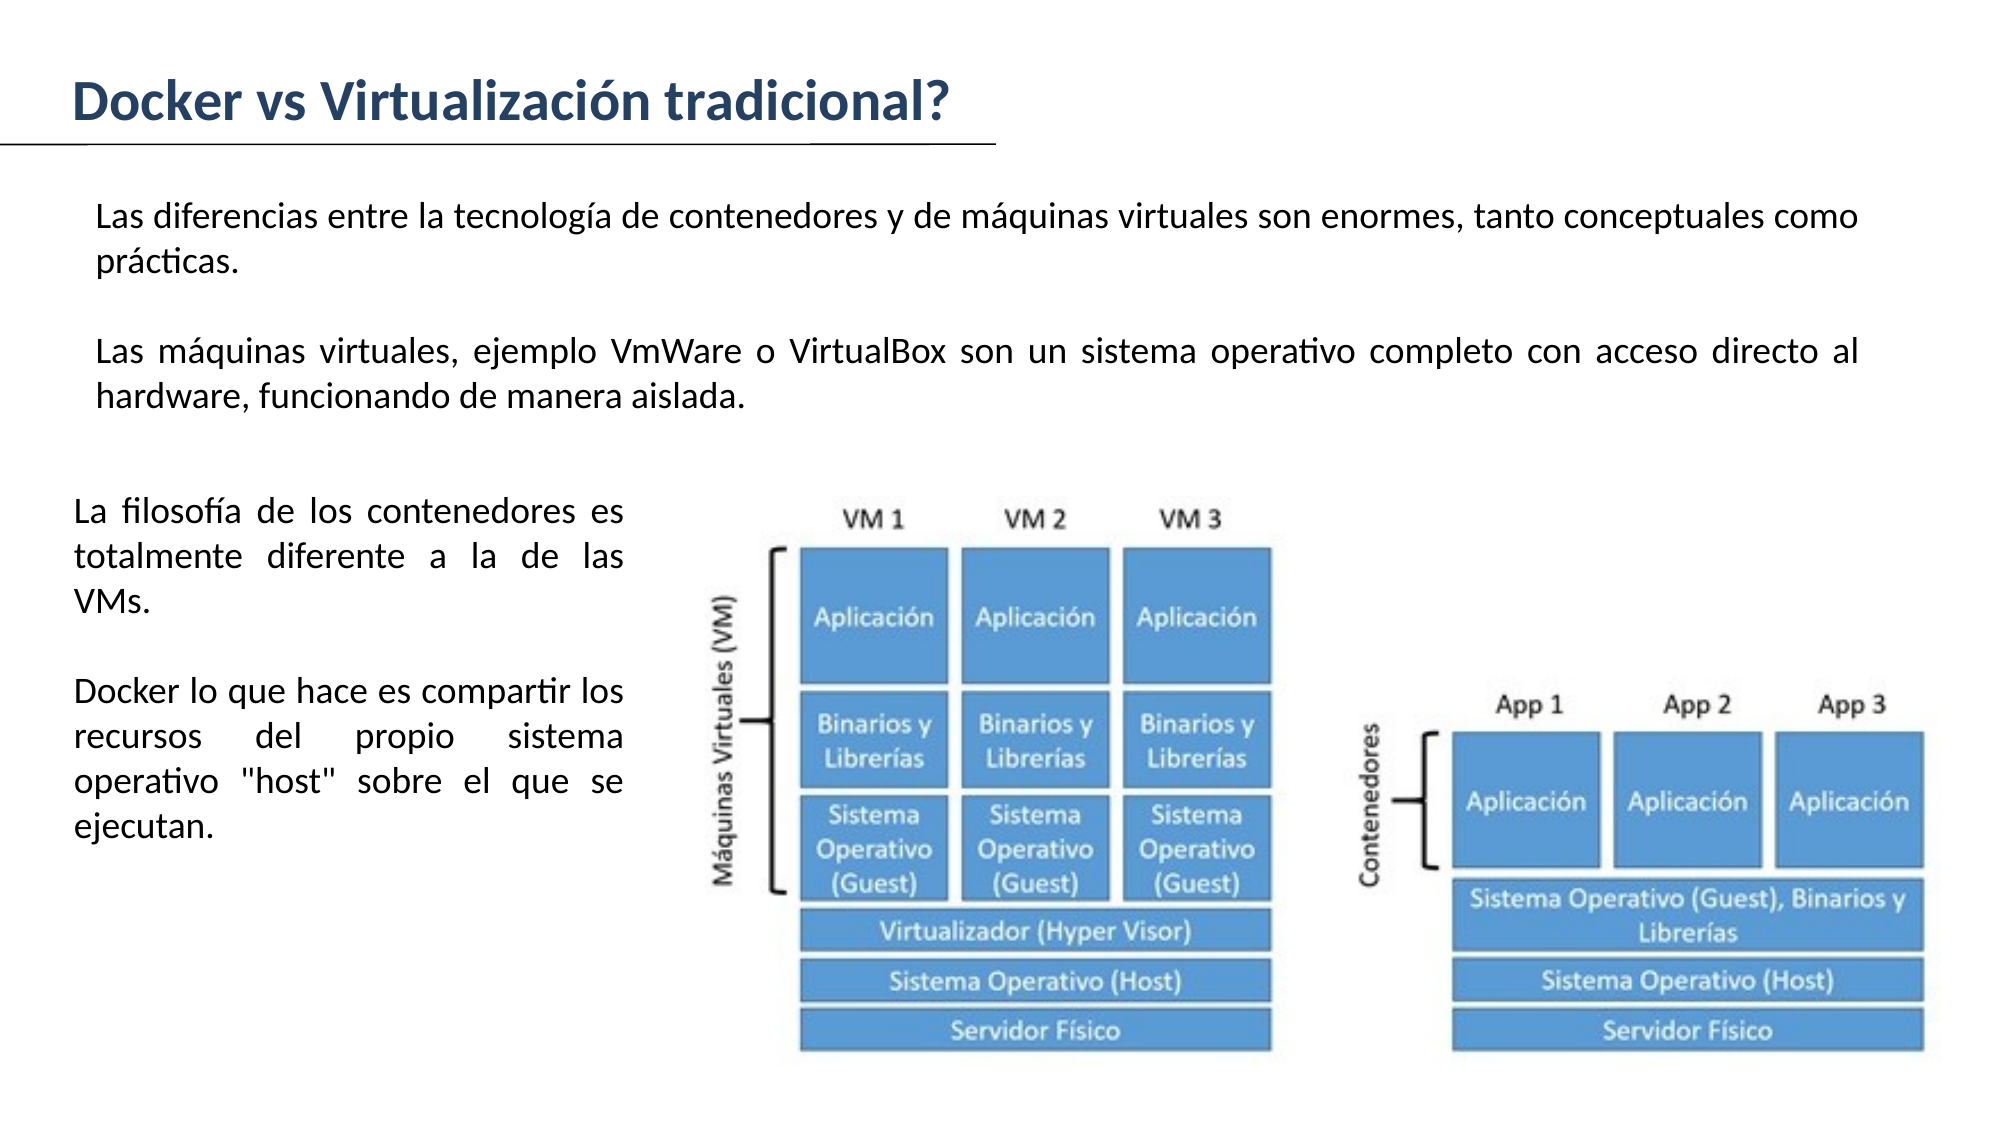

Docker vs Virtualización tradicional?
Las diferencias entre la tecnología de contenedores y de máquinas virtuales son enormes, tanto conceptuales como prácticas.
Las máquinas virtuales, ejemplo VmWare o VirtualBox son un sistema operativo completo con acceso directo al hardware, funcionando de manera aislada.
La filosofía de los contenedores es totalmente diferente a la de las VMs.
Docker lo que hace es compartir los recursos del propio sistema operativo "host" sobre el que se ejecutan.